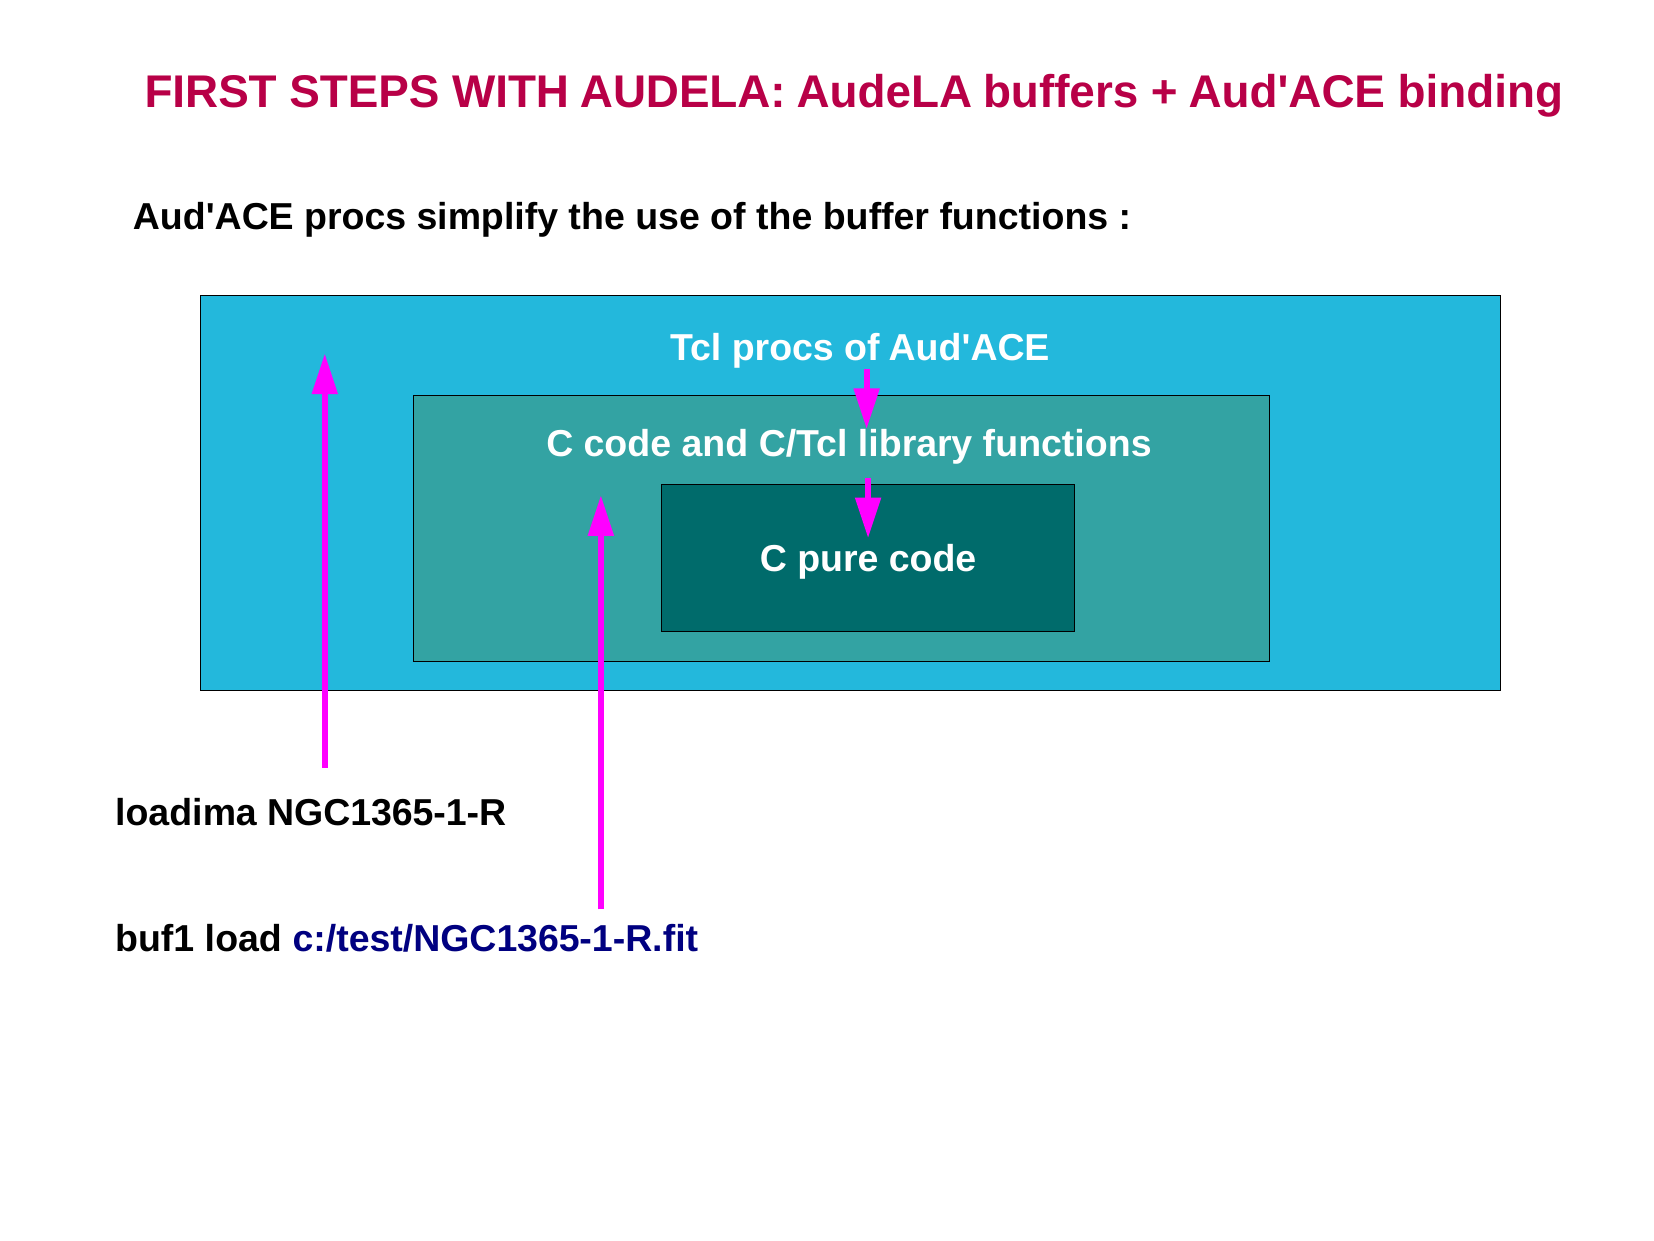

FIRST STEPS WITH AUDELA: AudeLA buffers + Aud'ACE binding
Aud'ACE procs simplify the use of the buffer functions :
Tcl procs of Aud'ACE
C code and C/Tcl library functions
C pure code
loadima NGC1365-1-R
buf1 load c:/test/NGC1365-1-R.fit